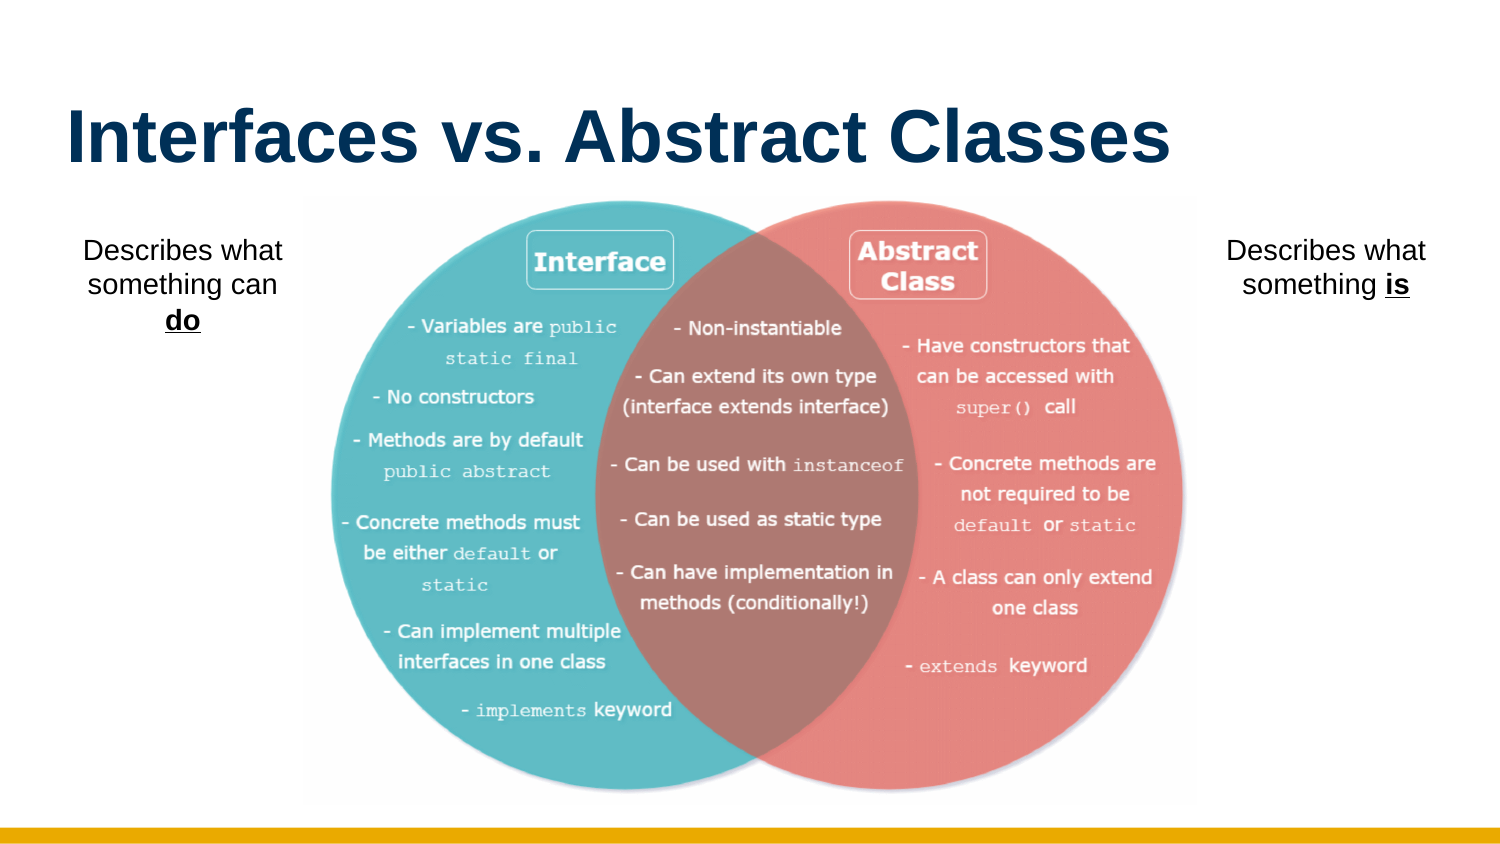

# Interfaces vs. Abstract Classes
Describes what something can do
Describes what something is